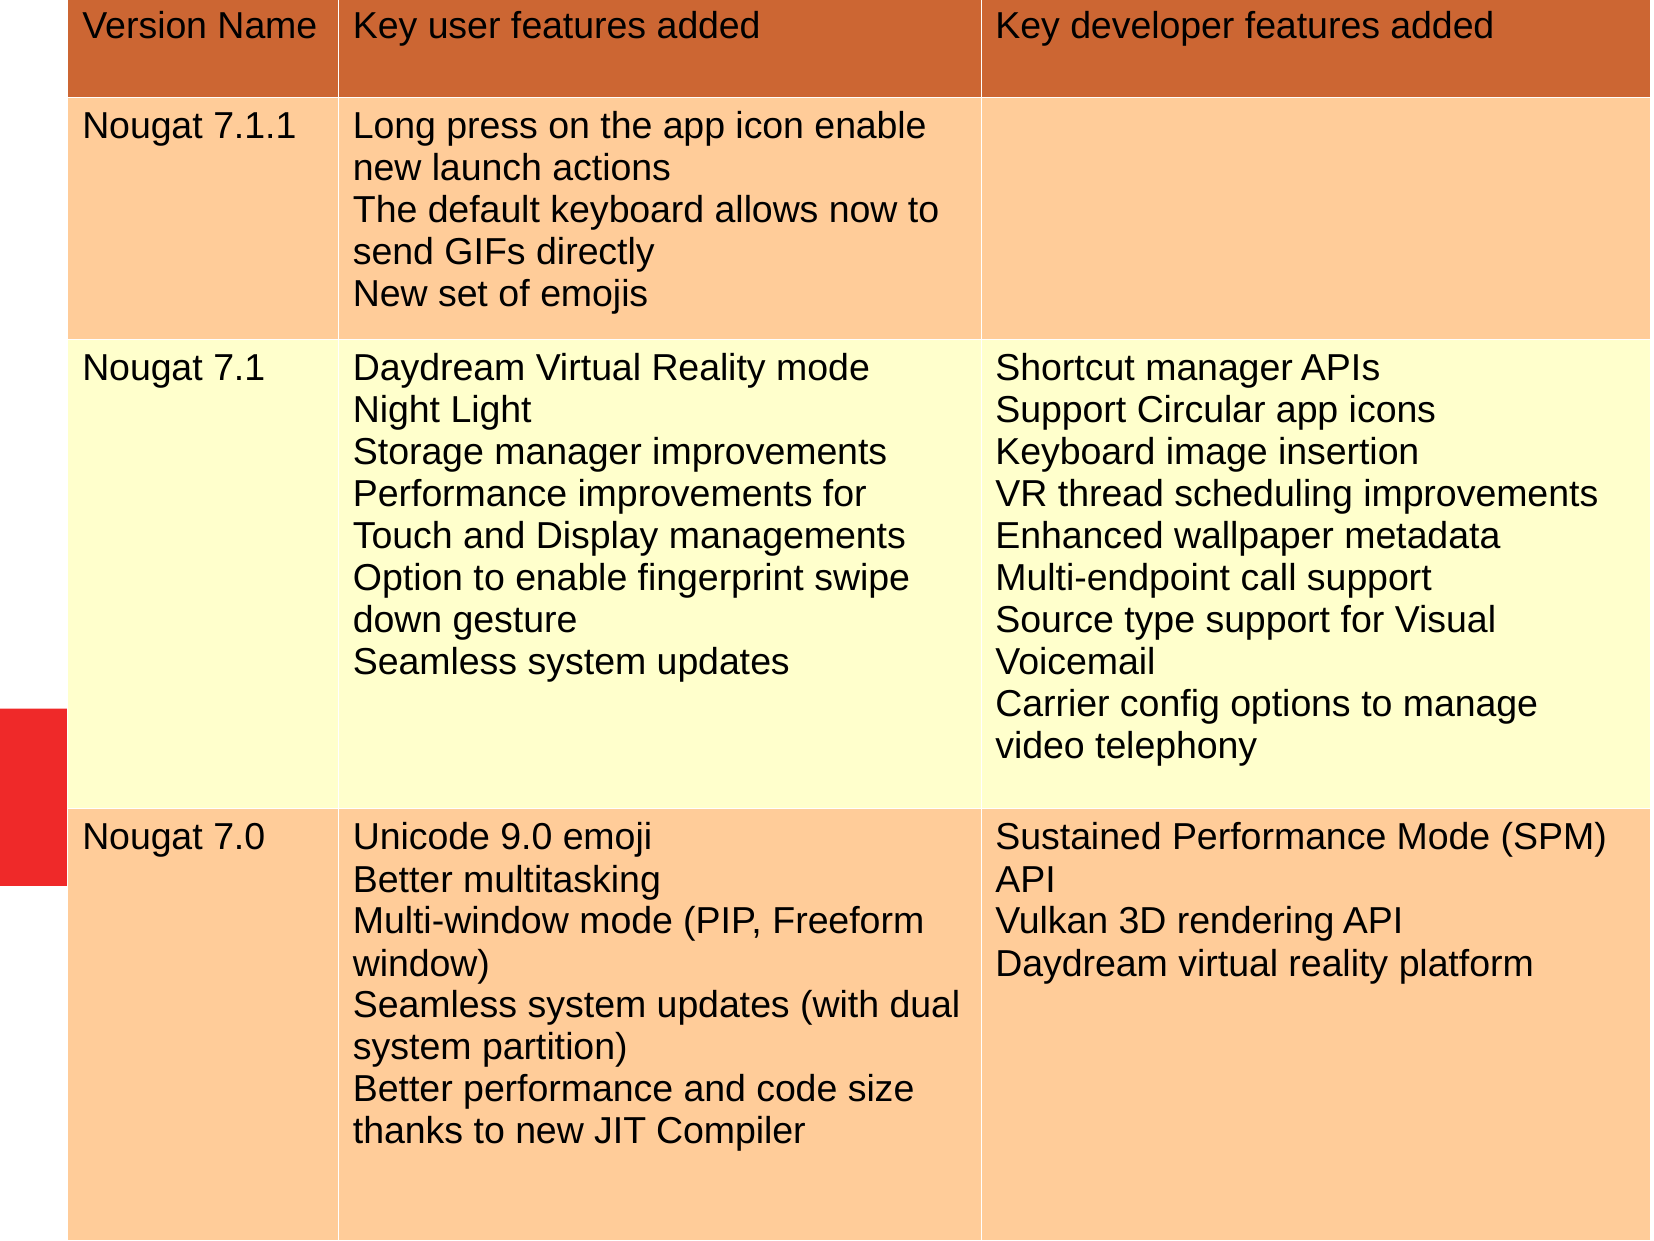

| Version Name | Key user features added | Key developer features added |
| --- | --- | --- |
| Nougat 7.1.1 | Long press on the app icon enable new launch actions The default keyboard allows now to send GIFs directly New set of emojis | |
| Nougat 7.1 | Daydream Virtual Reality mode Night Light Storage manager improvements Performance improvements for Touch and Display managements Option to enable fingerprint swipe down gesture Seamless system updates | Shortcut manager APIs Support Circular app icons Keyboard image insertion VR thread scheduling improvements Enhanced wallpaper metadata Multi-endpoint call support Source type support for Visual Voicemail Carrier config options to manage video telephony |
| Nougat 7.0 | Unicode 9.0 emoji Better multitasking Multi-window mode (PIP, Freeform window) Seamless system updates (with dual system partition) Better performance and code size thanks to new JIT Compiler | Sustained Performance Mode (SPM) API Vulkan 3D rendering API Daydream virtual reality platform |